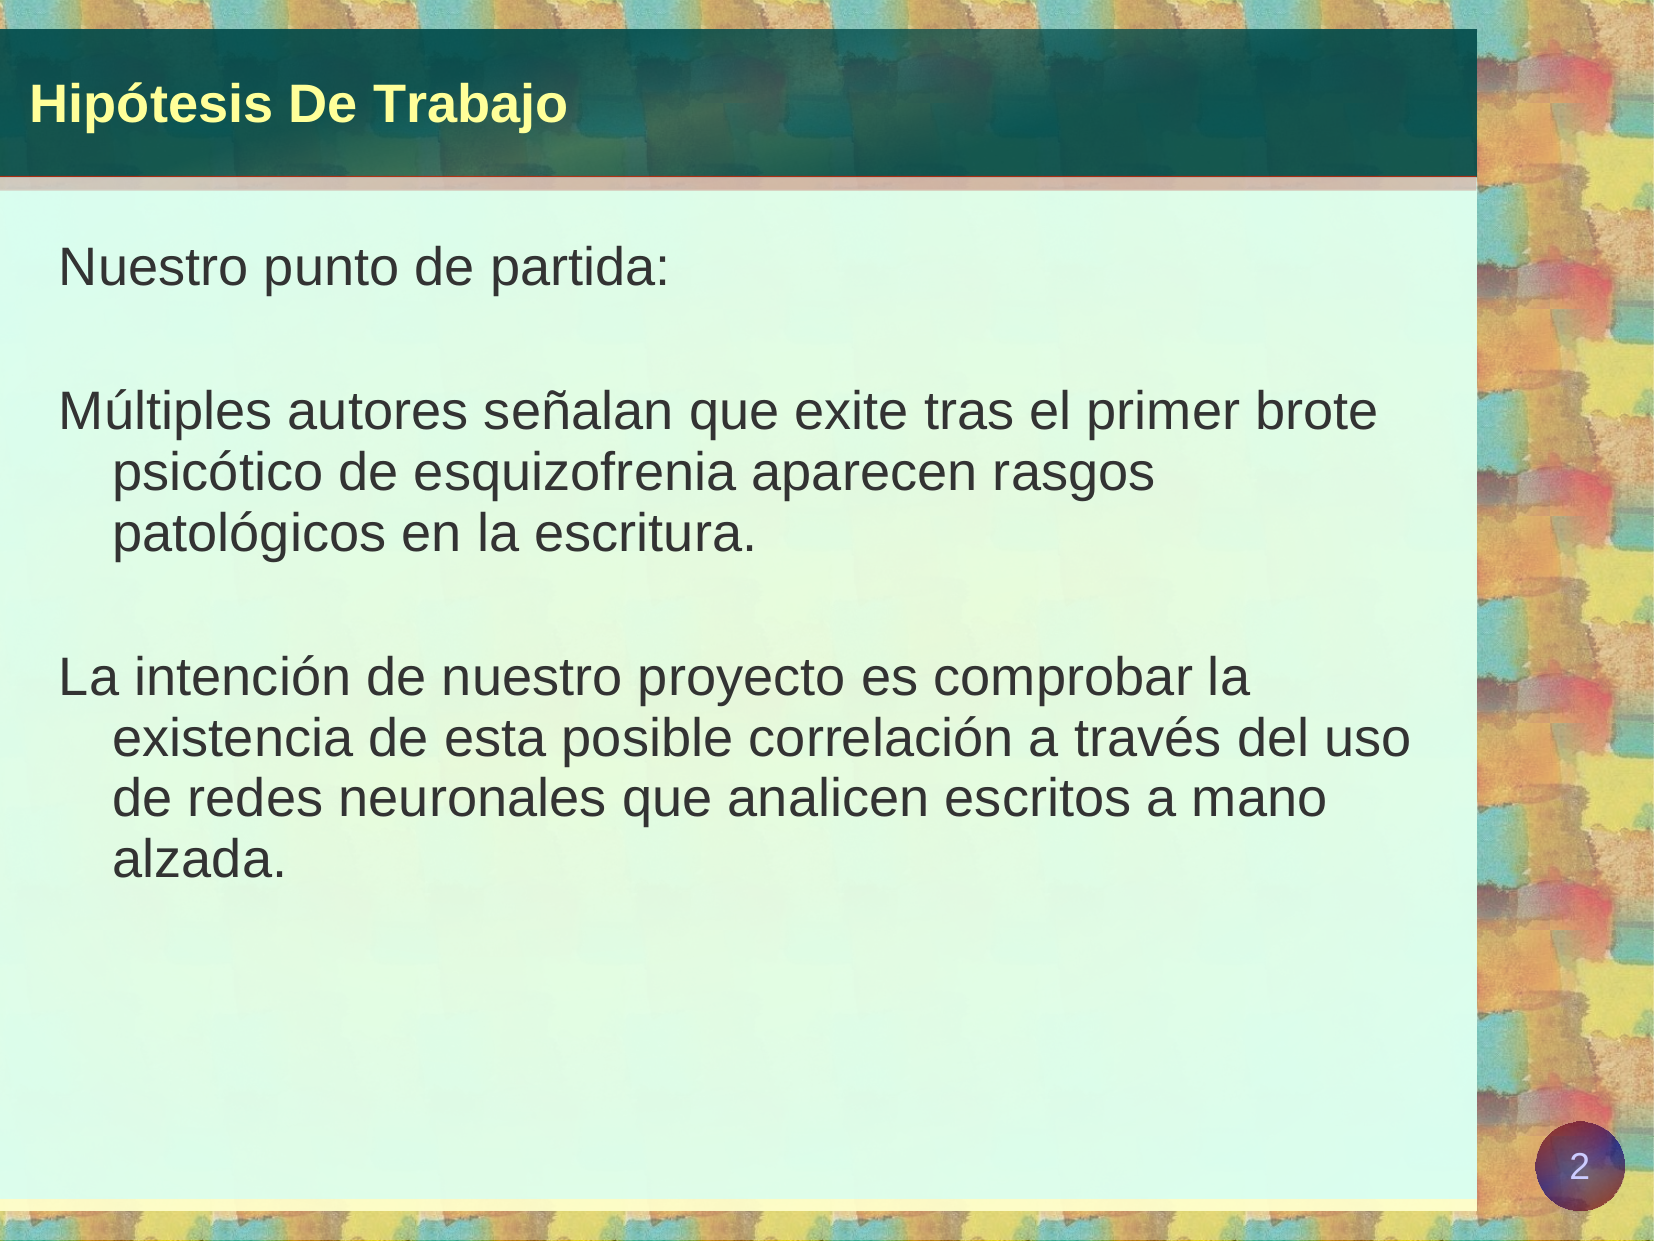

# Hipótesis De Trabajo
Nuestro punto de partida:
Múltiples autores señalan que exite tras el primer brote psicótico de esquizofrenia aparecen rasgos patológicos en la escritura.
La intención de nuestro proyecto es comprobar la existencia de esta posible correlación a través del uso de redes neuronales que analicen escritos a mano alzada.